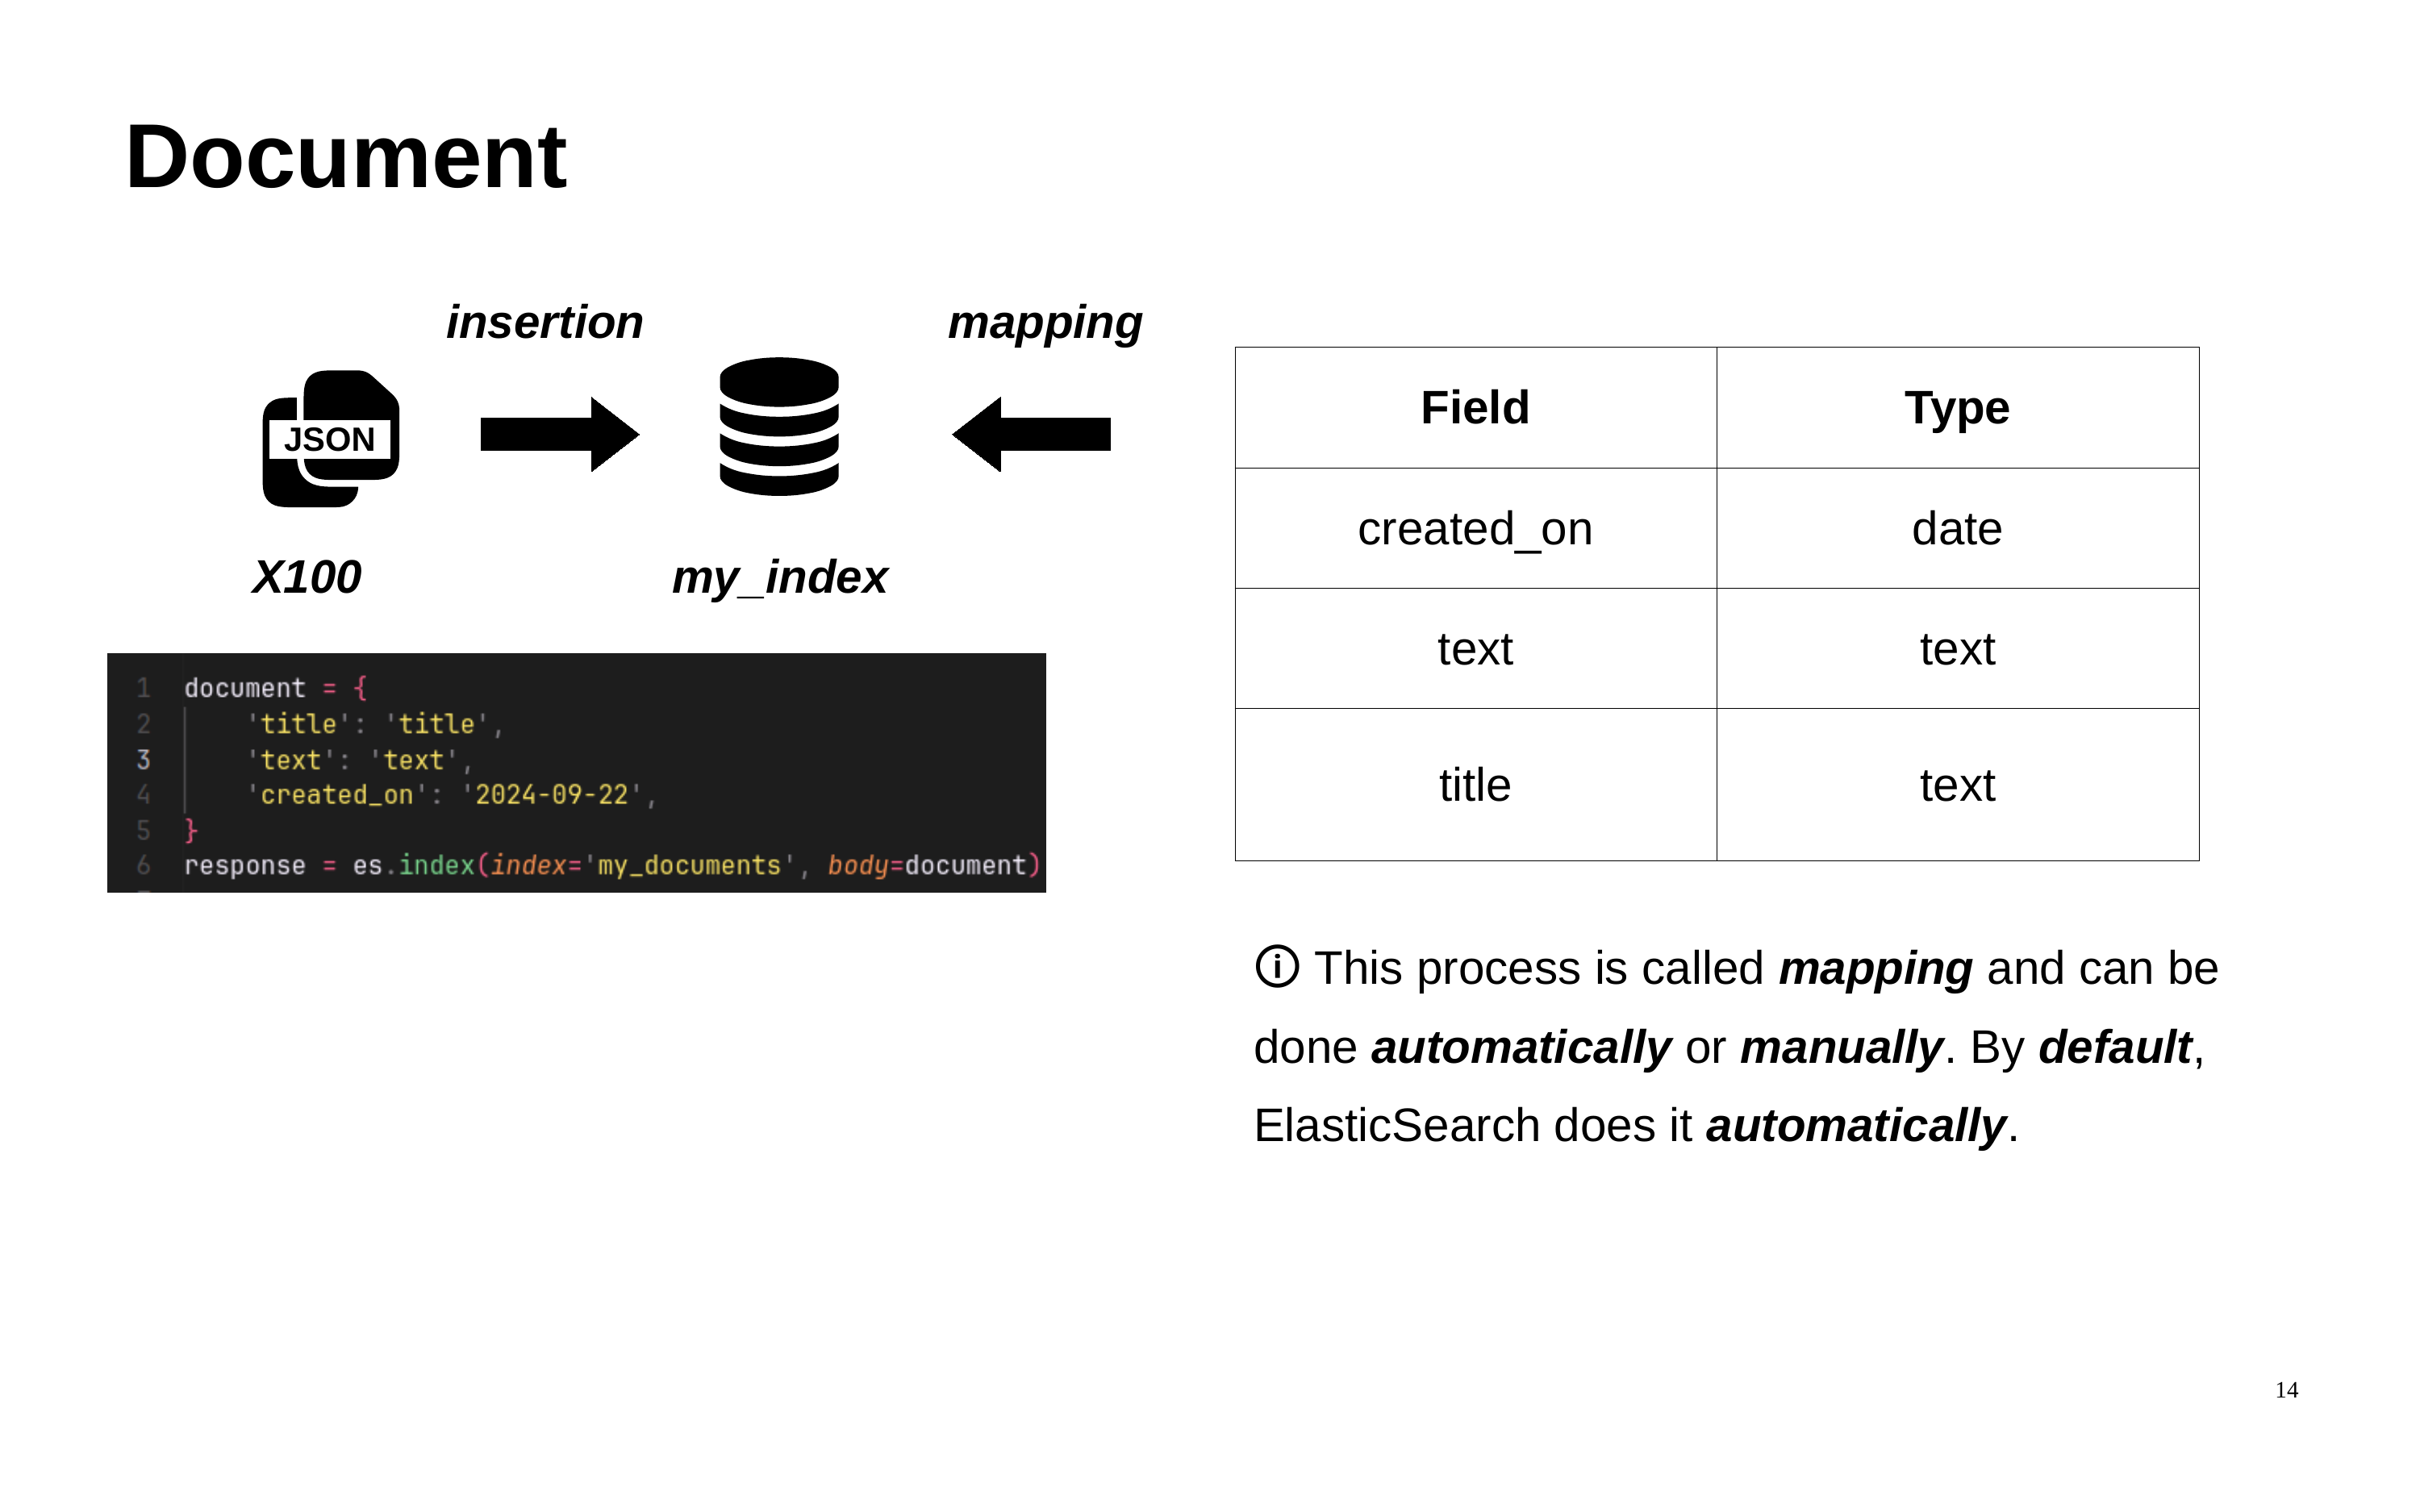

Document
insertion
mapping
| Field | Type |
| --- | --- |
| created\_on | date |
| text | text |
| title | text |
JSON
X100
my_index
🛈 This process is called mapping and can be done automatically or manually. By default, ElasticSearch does it automatically.
14